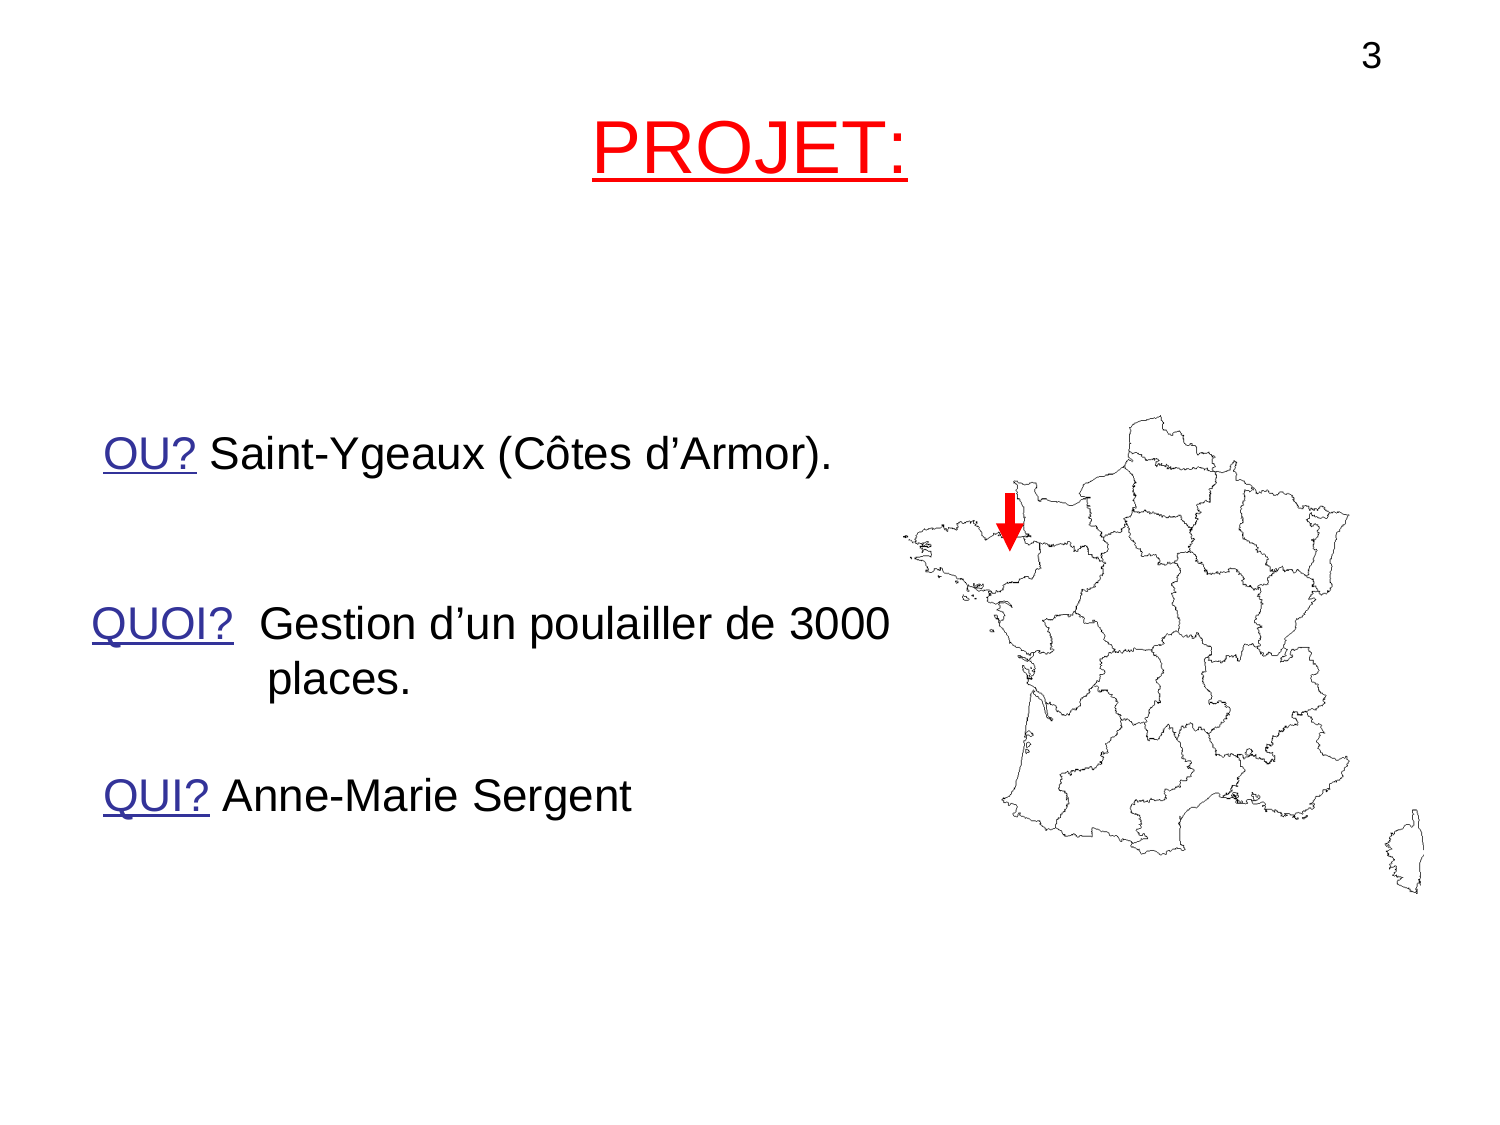

3
PROJET:
OU? Saint-Ygeaux (Côtes d’Armor).
QUOI? Gestion d’un poulailler de 3000 	 places.
QUI? Anne-Marie Sergent